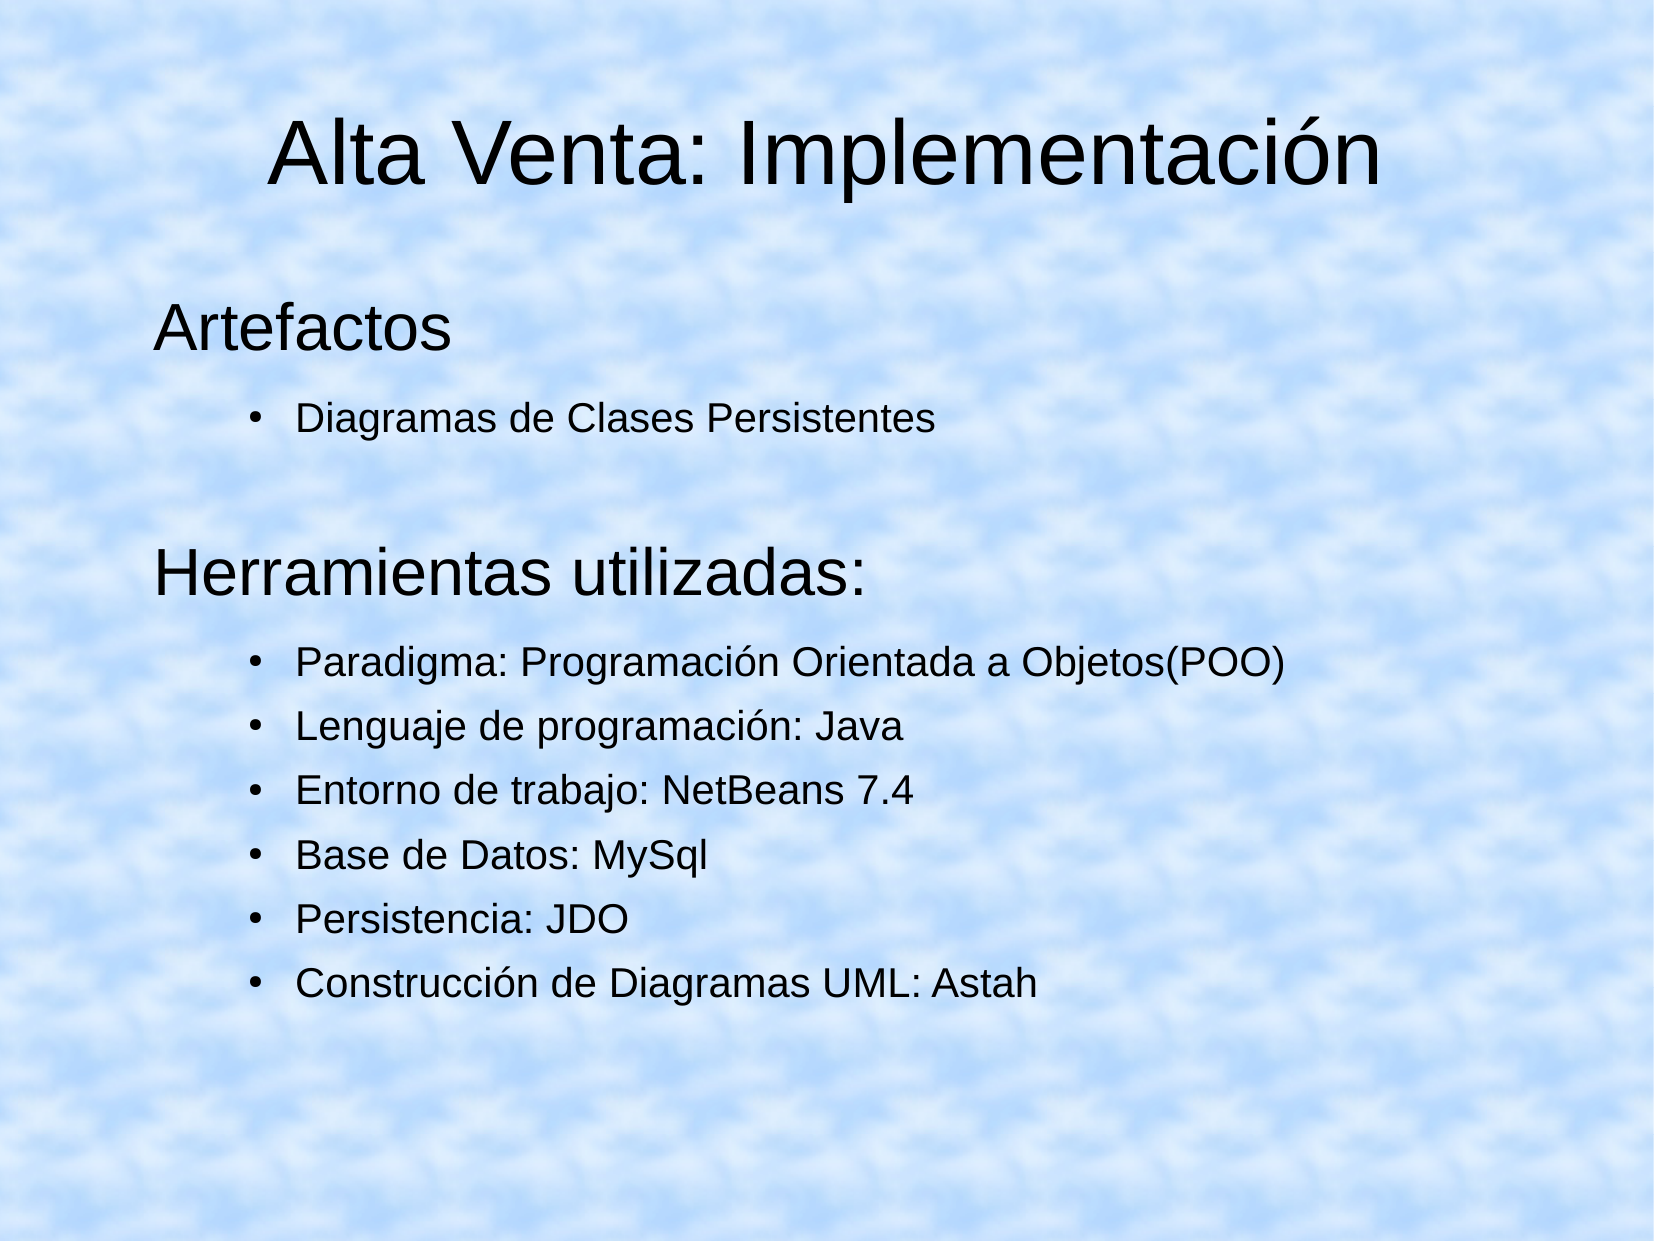

# Alta Venta: Implementación
Artefactos
Diagramas de Clases Persistentes
Herramientas utilizadas:
Paradigma: Programación Orientada a Objetos(POO)
Lenguaje de programación: Java
Entorno de trabajo: NetBeans 7.4
Base de Datos: MySql
Persistencia: JDO
Construcción de Diagramas UML: Astah